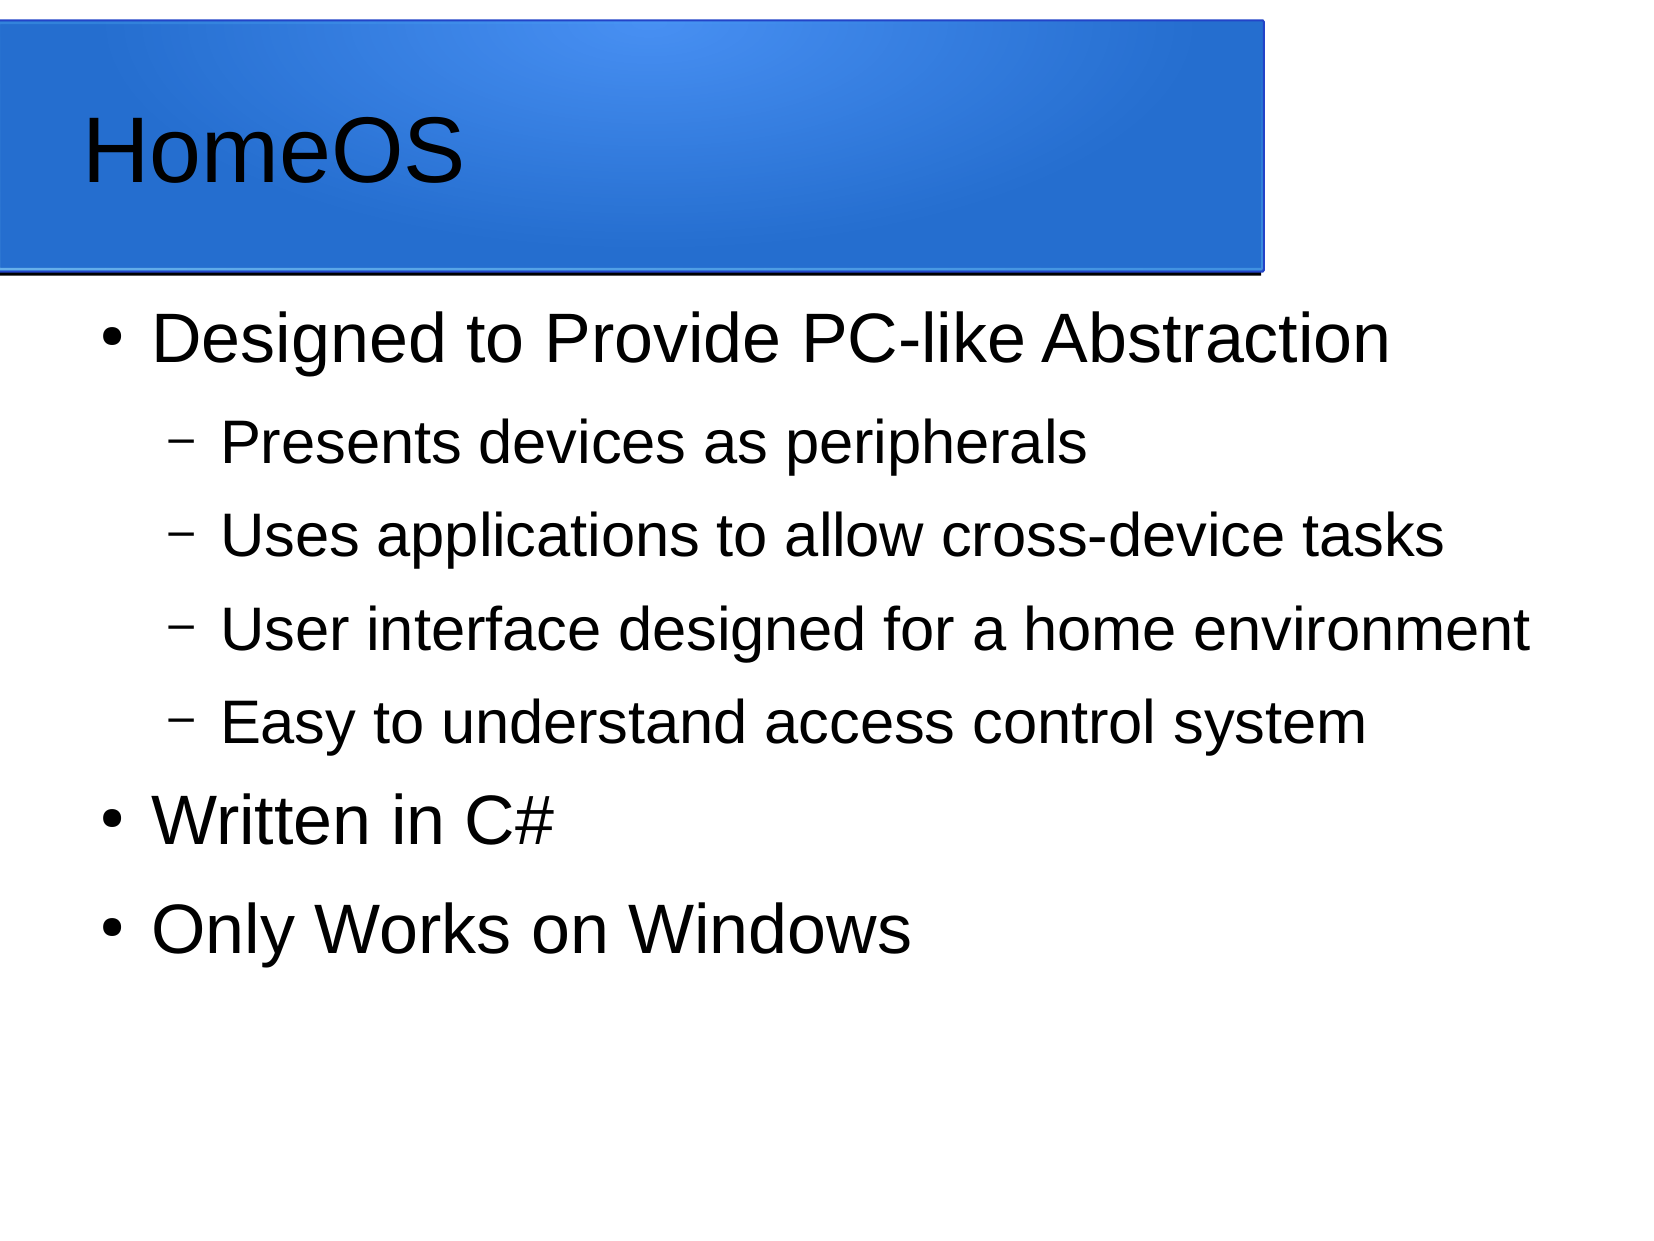

# HomeOS
Designed to Provide PC-like Abstraction
Presents devices as peripherals
Uses applications to allow cross-device tasks
User interface designed for a home environment
Easy to understand access control system
Written in C#
Only Works on Windows